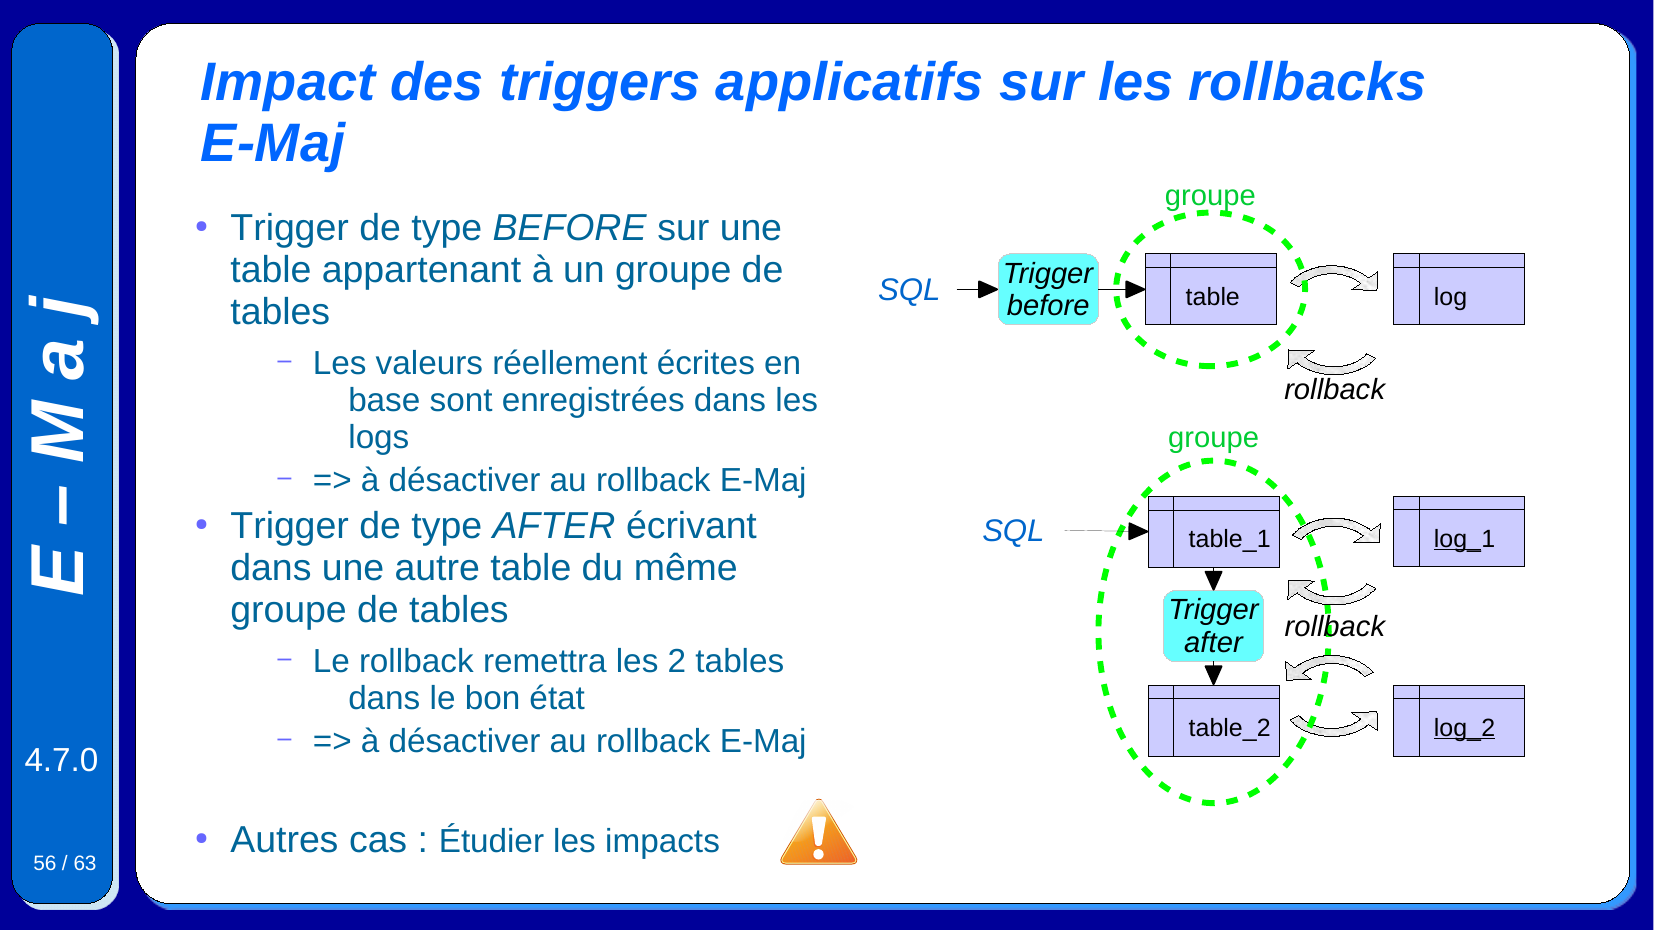

# Impact des triggers applicatifs sur les rollbacks E-Maj
groupe
Trigger de type BEFORE sur une table appartenant à un groupe de tables
Les valeurs réellement écrites en base sont enregistrées dans les logs
=> à désactiver au rollback E-Maj
Trigger de type AFTER écrivant dans une autre table du même groupe de tables
Le rollback remettra les 2 tables dans le bon état
=> à désactiver au rollback E-Maj
Autres cas : Étudier les impacts
Trigger
before
table
log
SQL
rollback
groupe
log_1
table_1
SQL
Trigger
after
rollback
table_2
log_2